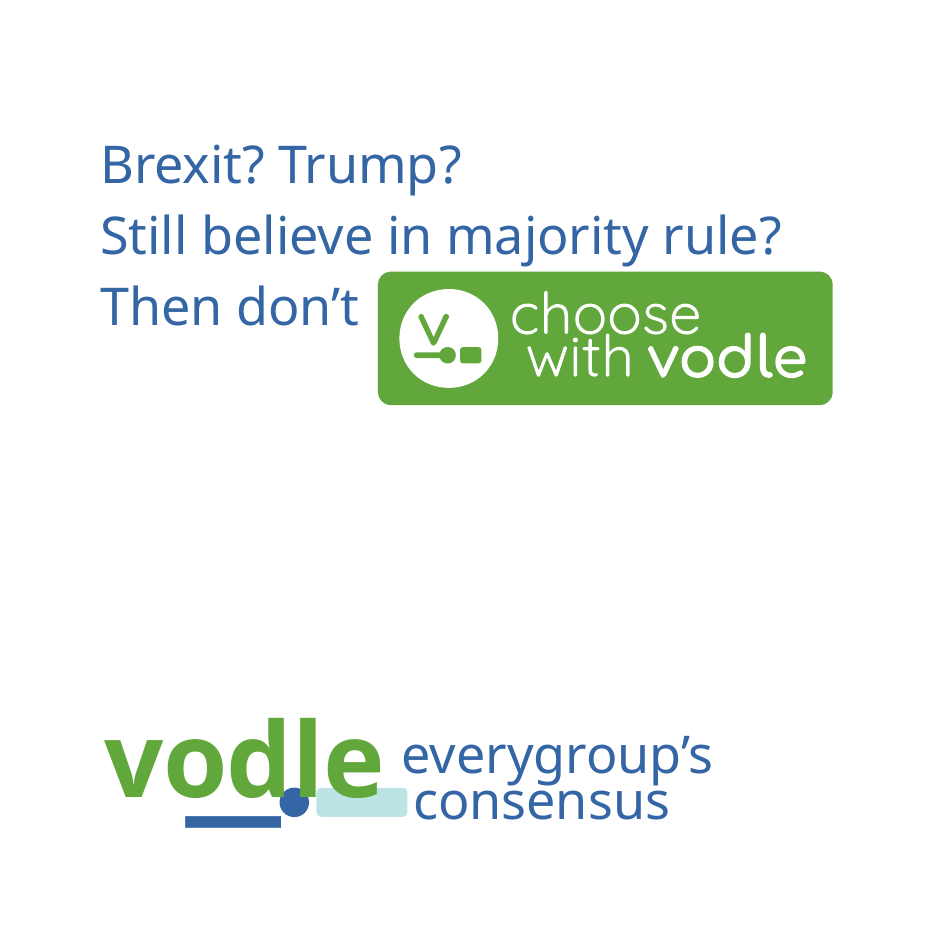

Brexit? Trump?
Still believe in majority rule?
Then don’t
vo
dle
—
everygroup’s
consensus